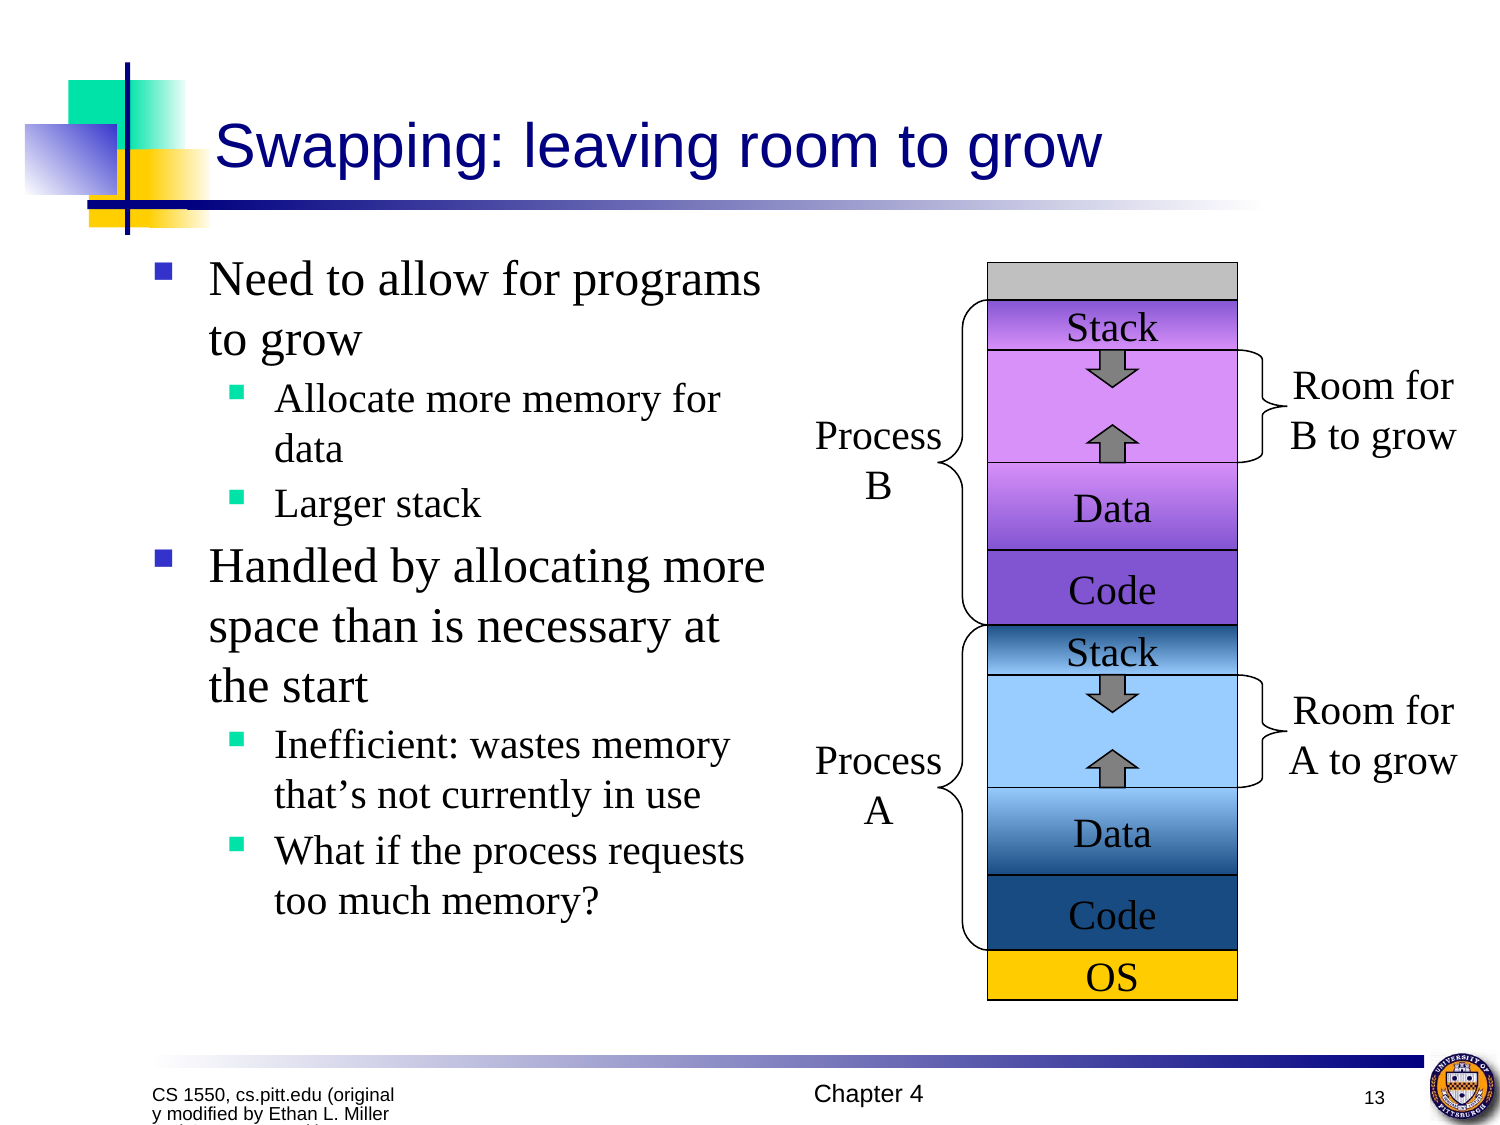

# Swapping: leaving room to grow
Need to allow for programs to grow
Allocate more memory for data
Larger stack
Handled by allocating more space than is necessary at the start
Inefficient: wastes memory that’s not currently in use
What if the process requests too much memory?
Stack
Room for
B to grow
Process
B
Data
Code
Stack
Room for
A to grow
Process
A
Data
Code
OS
CS 1550, cs.pitt.edu (originaly modified by Ethan L. Miller and Scott A. Brandt)
Chapter 4
13